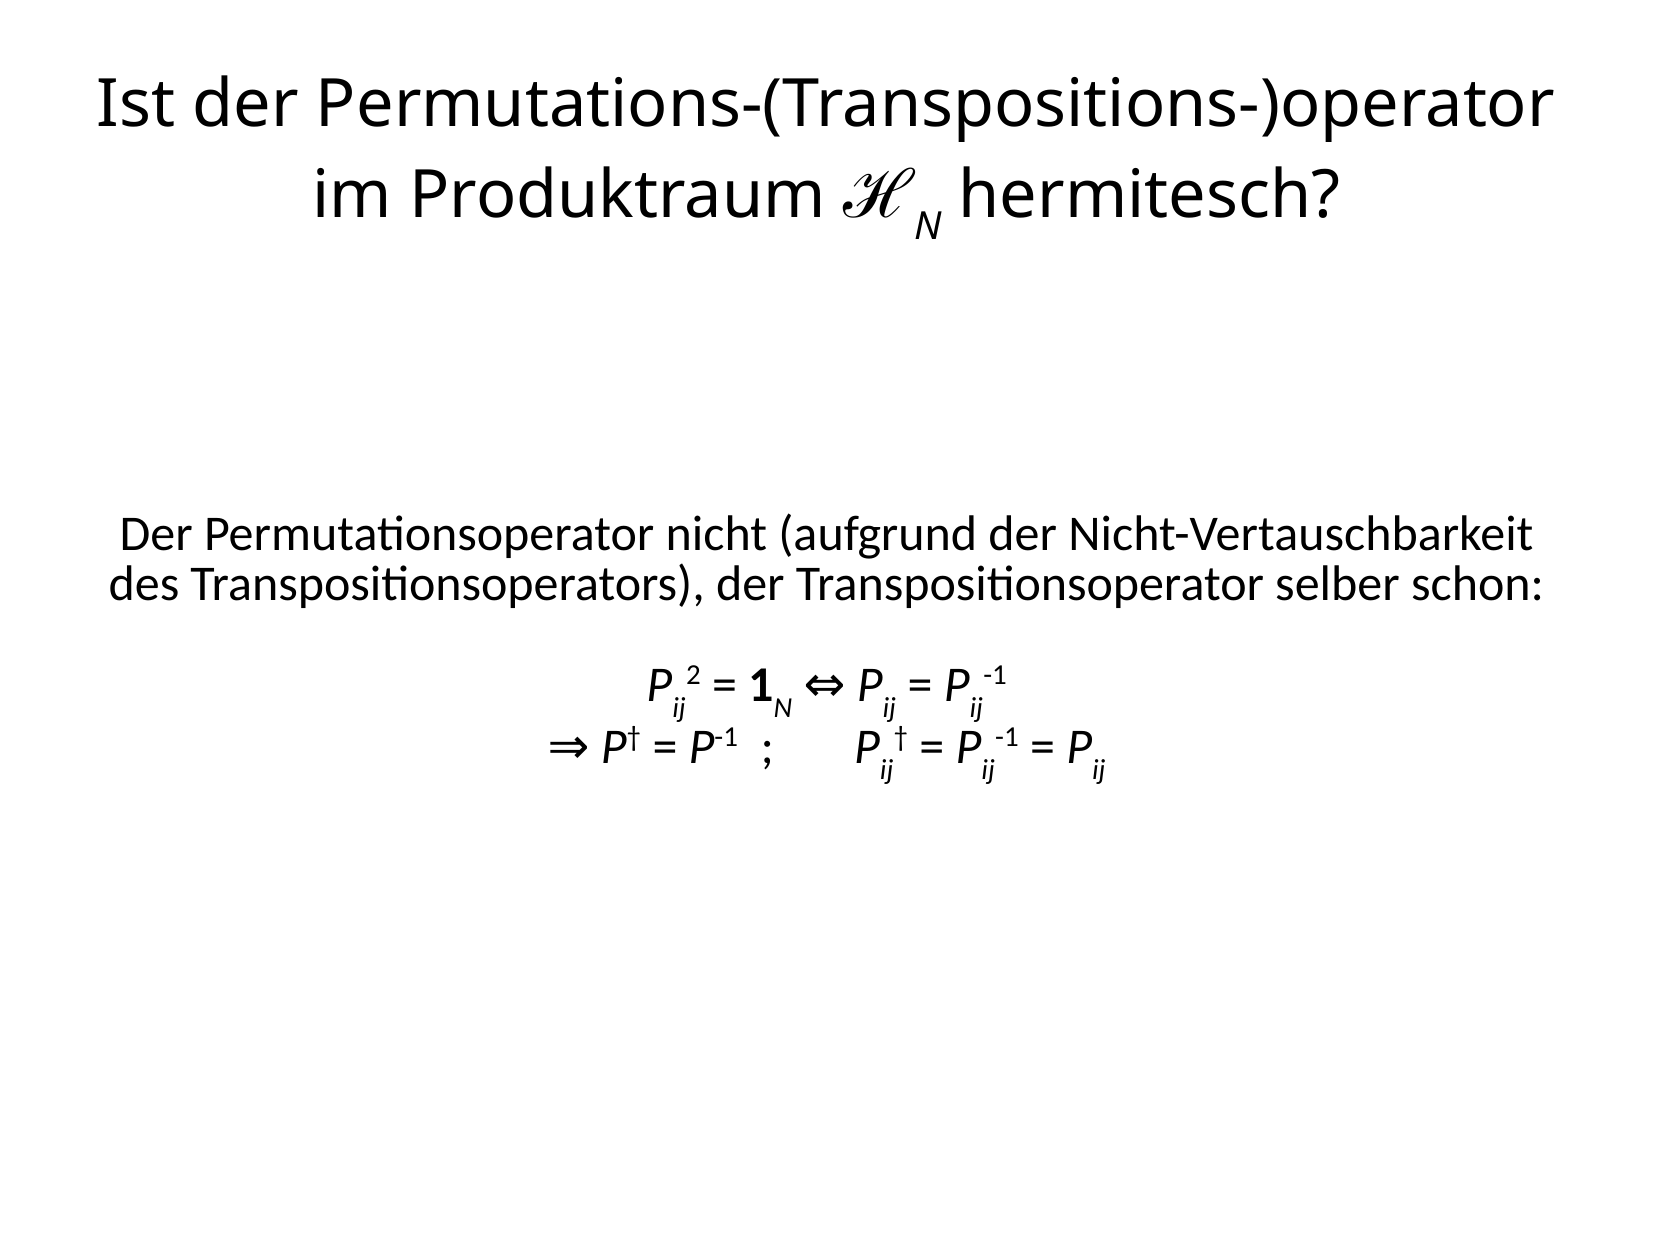

# Ist der Permutations-(Transpositions-)operator im Produktraum ℋN hermitesch?
Der Permutationsoperator nicht (aufgrund der Nicht-Vertauschbarkeit des Transpositionsoperators), der Transpositionsoperator selber schon:
Pij2 = 1N ⇔ Pij = Pij-1
⇒ P† = P-1 ; 	 Pij† = Pij-1 = Pij